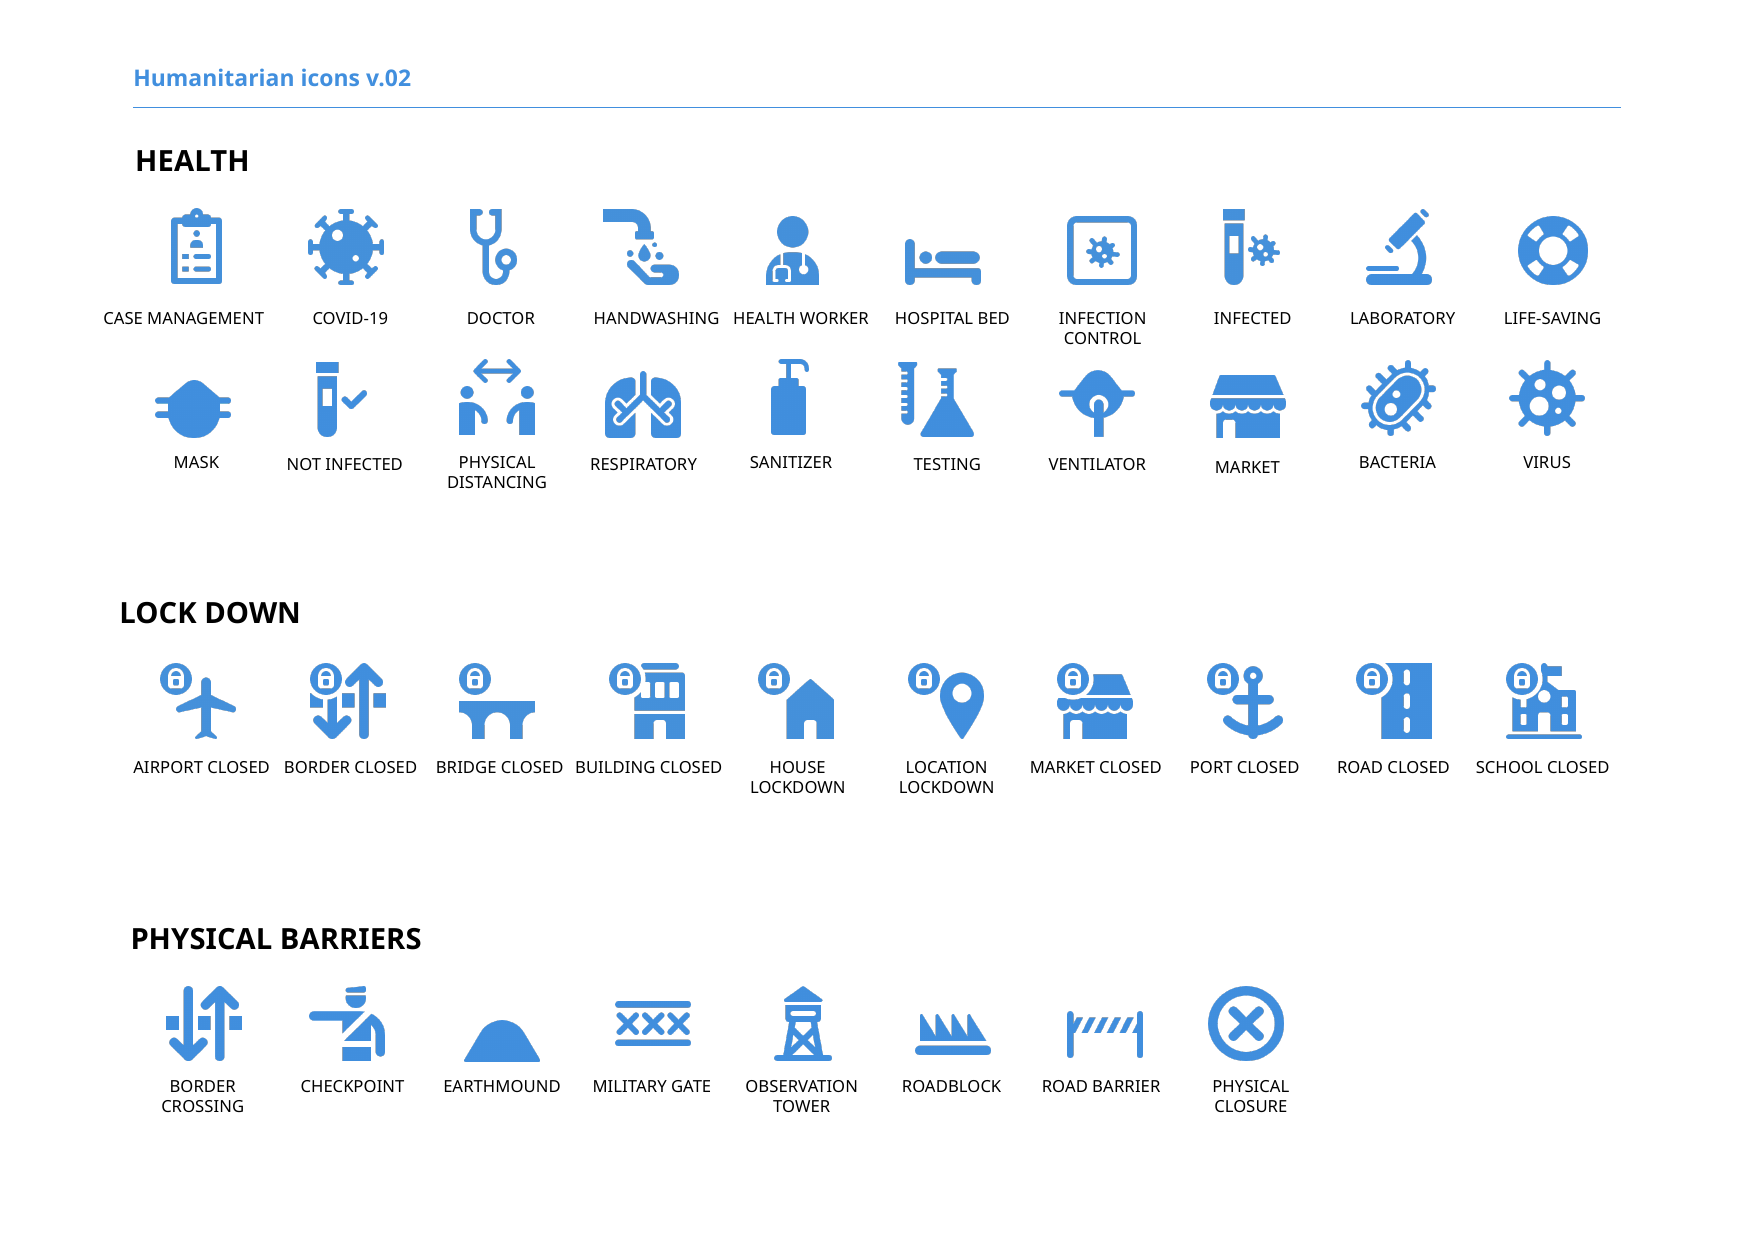

# Humanitarian icons v.02
HEALTH
CASE MANAGEMENT
COVID-19
DOCTOR
HANDWASHING
HEALTH WORKER
HOSPITAL BED
INFECTION CONTROL
INFECTED
LABORATORY
LIFE-SAVING
MASK
PHYSICAL DISTANCING
SANITIZER
BACTERIA
VIRUS
NOT INFECTED
TESTING
VENTILATOR
RESPIRATORY
MARKET
LOCK DOWN
AIRPORT CLOSED
BORDER CLOSED
BRIDGE CLOSED
BUILDING CLOSED
HOUSE LOCKDOWN
LOCATION LOCKDOWN
MARKET CLOSED
PORT CLOSED
ROAD CLOSED
SCHOOL CLOSED
PHYSICAL BARRIERS
BORDER CROSSING
CHECKPOINT
EARTHMOUND
MILITARY GATE
OBSERVATION TOWER
ROADBLOCK
ROAD BARRIER
PHYSICAL CLOSURE